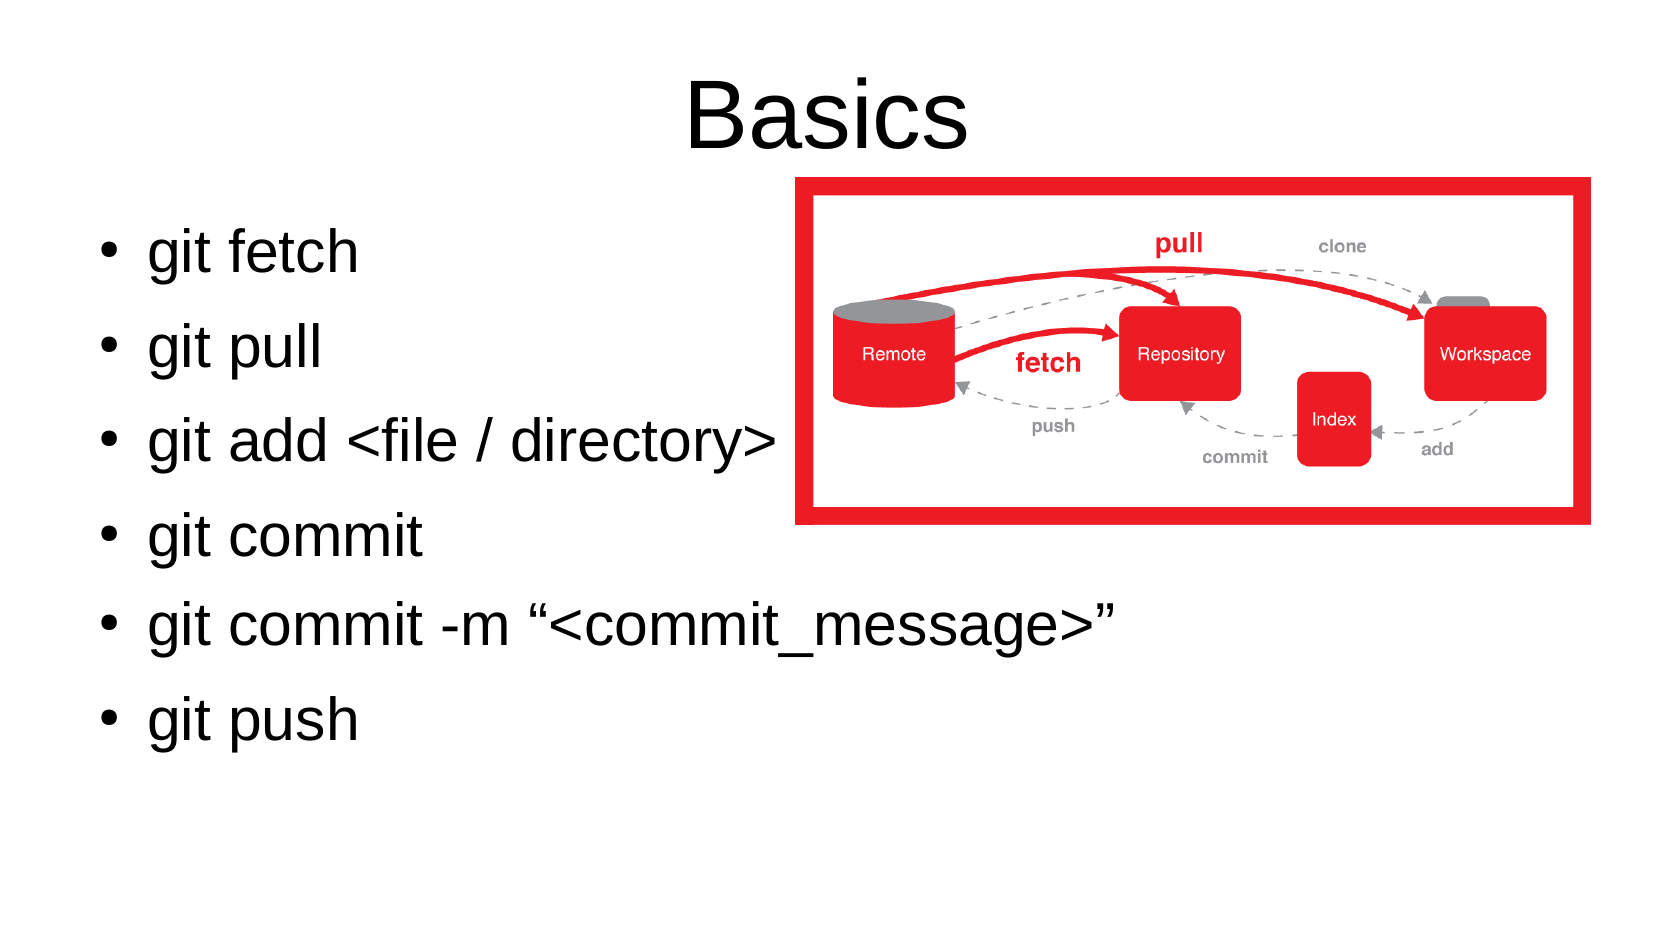

# Basics
git fetch
git pull
git add <file / directory>
git commit
git commit -m “<commit_message>”
git push